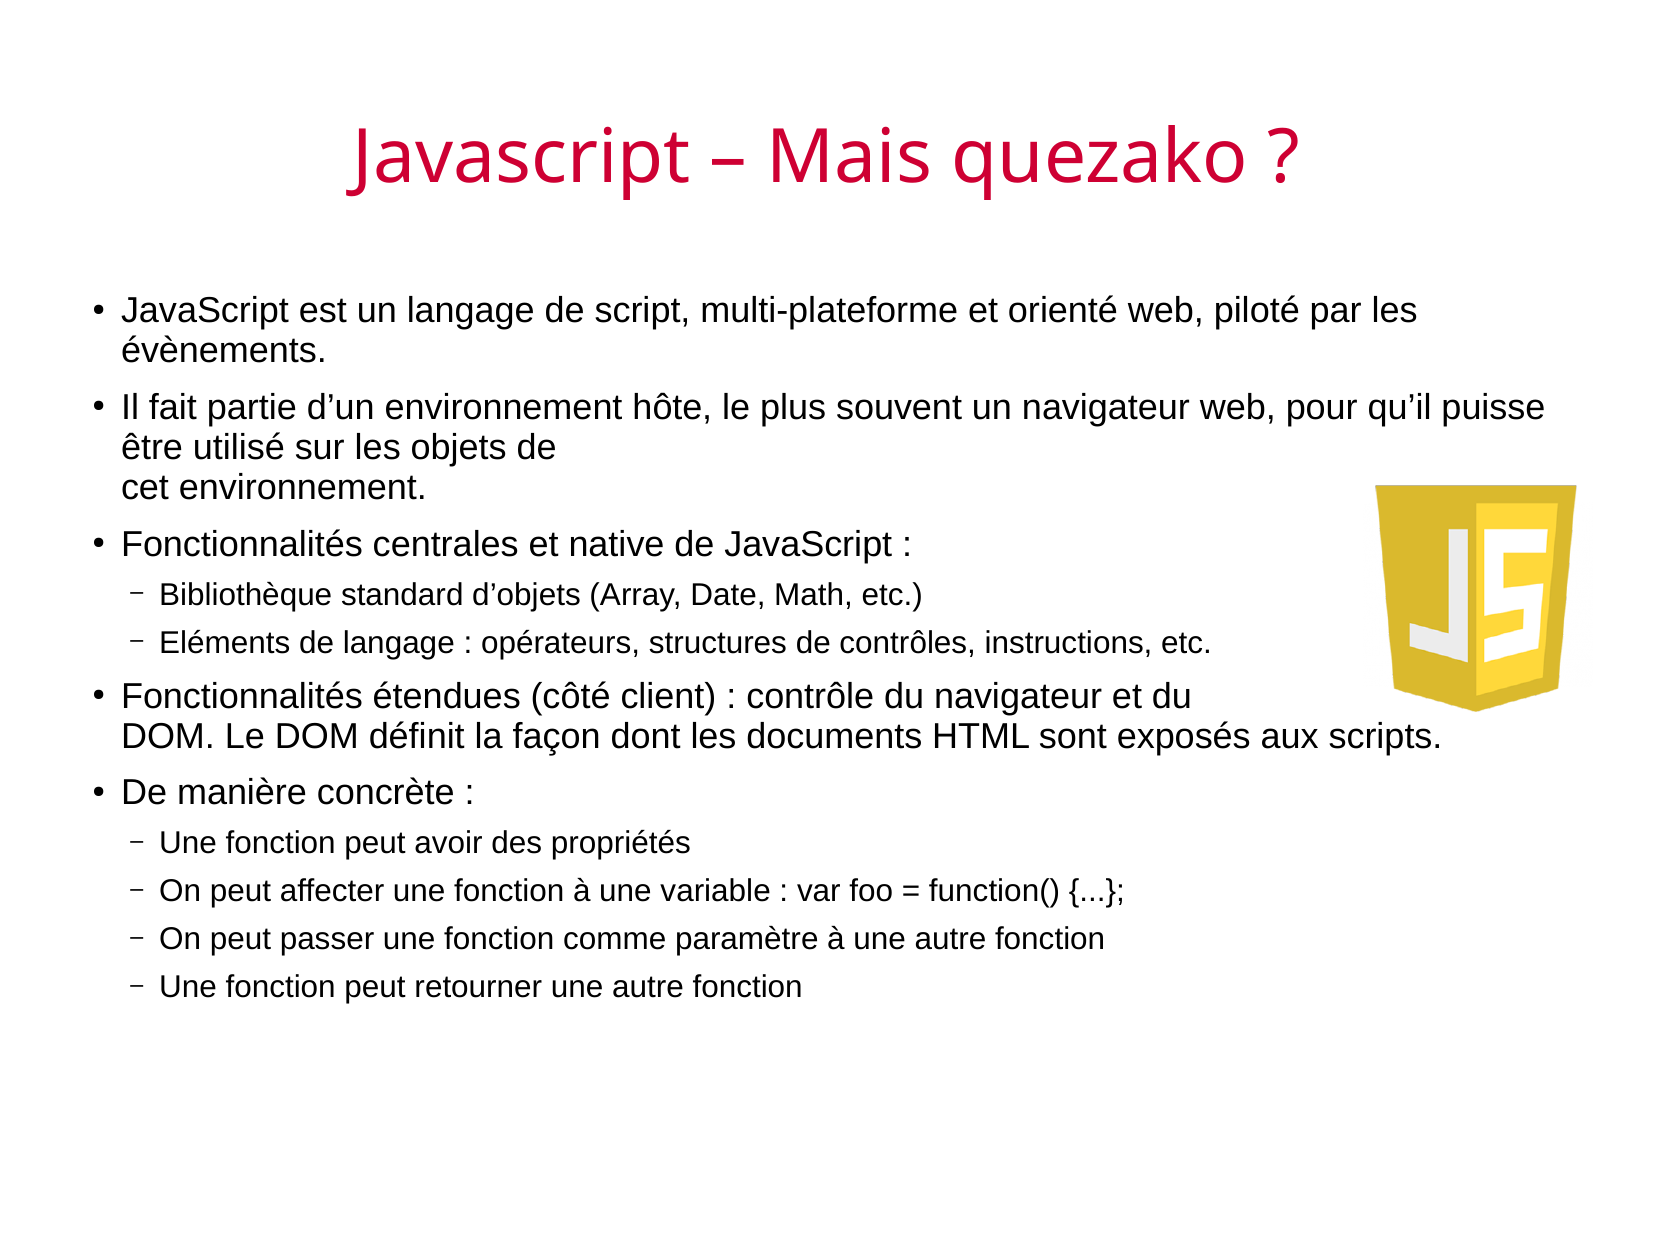

# Javascript – Mais quezako ?
JavaScript est un langage de script, multi-plateforme et orienté web, piloté par les évènements.
Il fait partie d’un environnement hôte, le plus souvent un navigateur web, pour qu’il puisse être utilisé sur les objets de
cet environnement.
Fonctionnalités centrales et native de JavaScript :
Bibliothèque standard d’objets (Array, Date, Math, etc.)
Eléments de langage : opérateurs, structures de contrôles, instructions, etc.
Fonctionnalités étendues (côté client) : contrôle du navigateur et du
DOM. Le DOM définit la façon dont les documents HTML sont exposés aux scripts.
De manière concrète :
Une fonction peut avoir des propriétés
On peut affecter une fonction à une variable : var foo = function() {...};
On peut passer une fonction comme paramètre à une autre fonction
Une fonction peut retourner une autre fonction